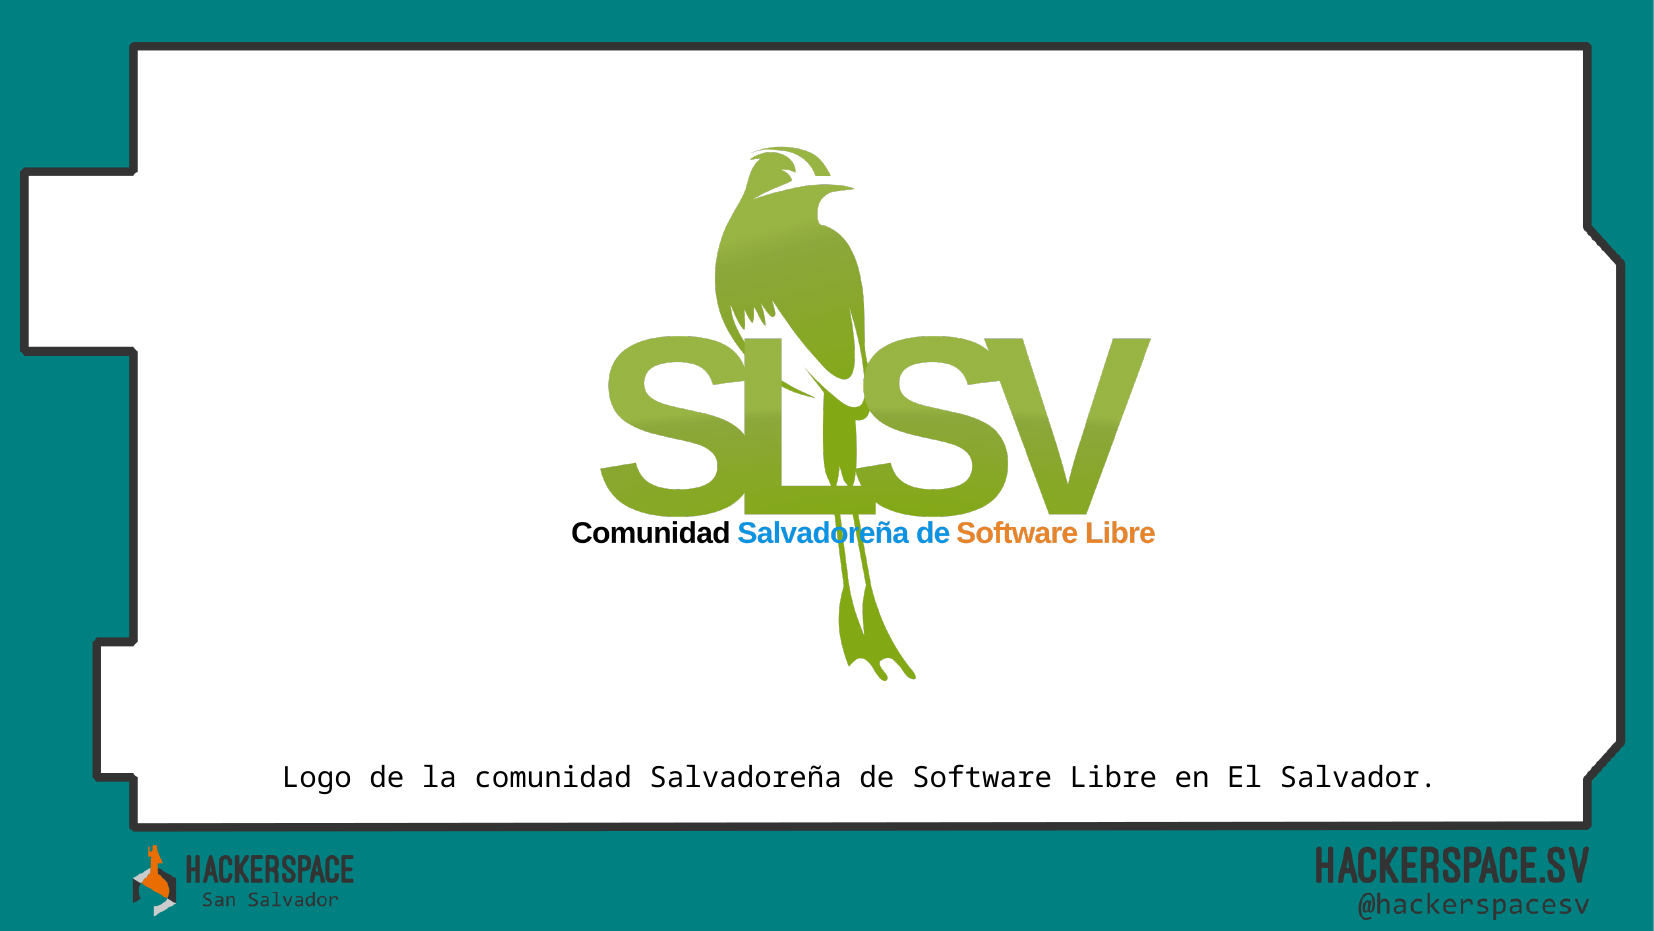

# Logo de la comunidad Salvadoreña de Software Libre en El Salvador.